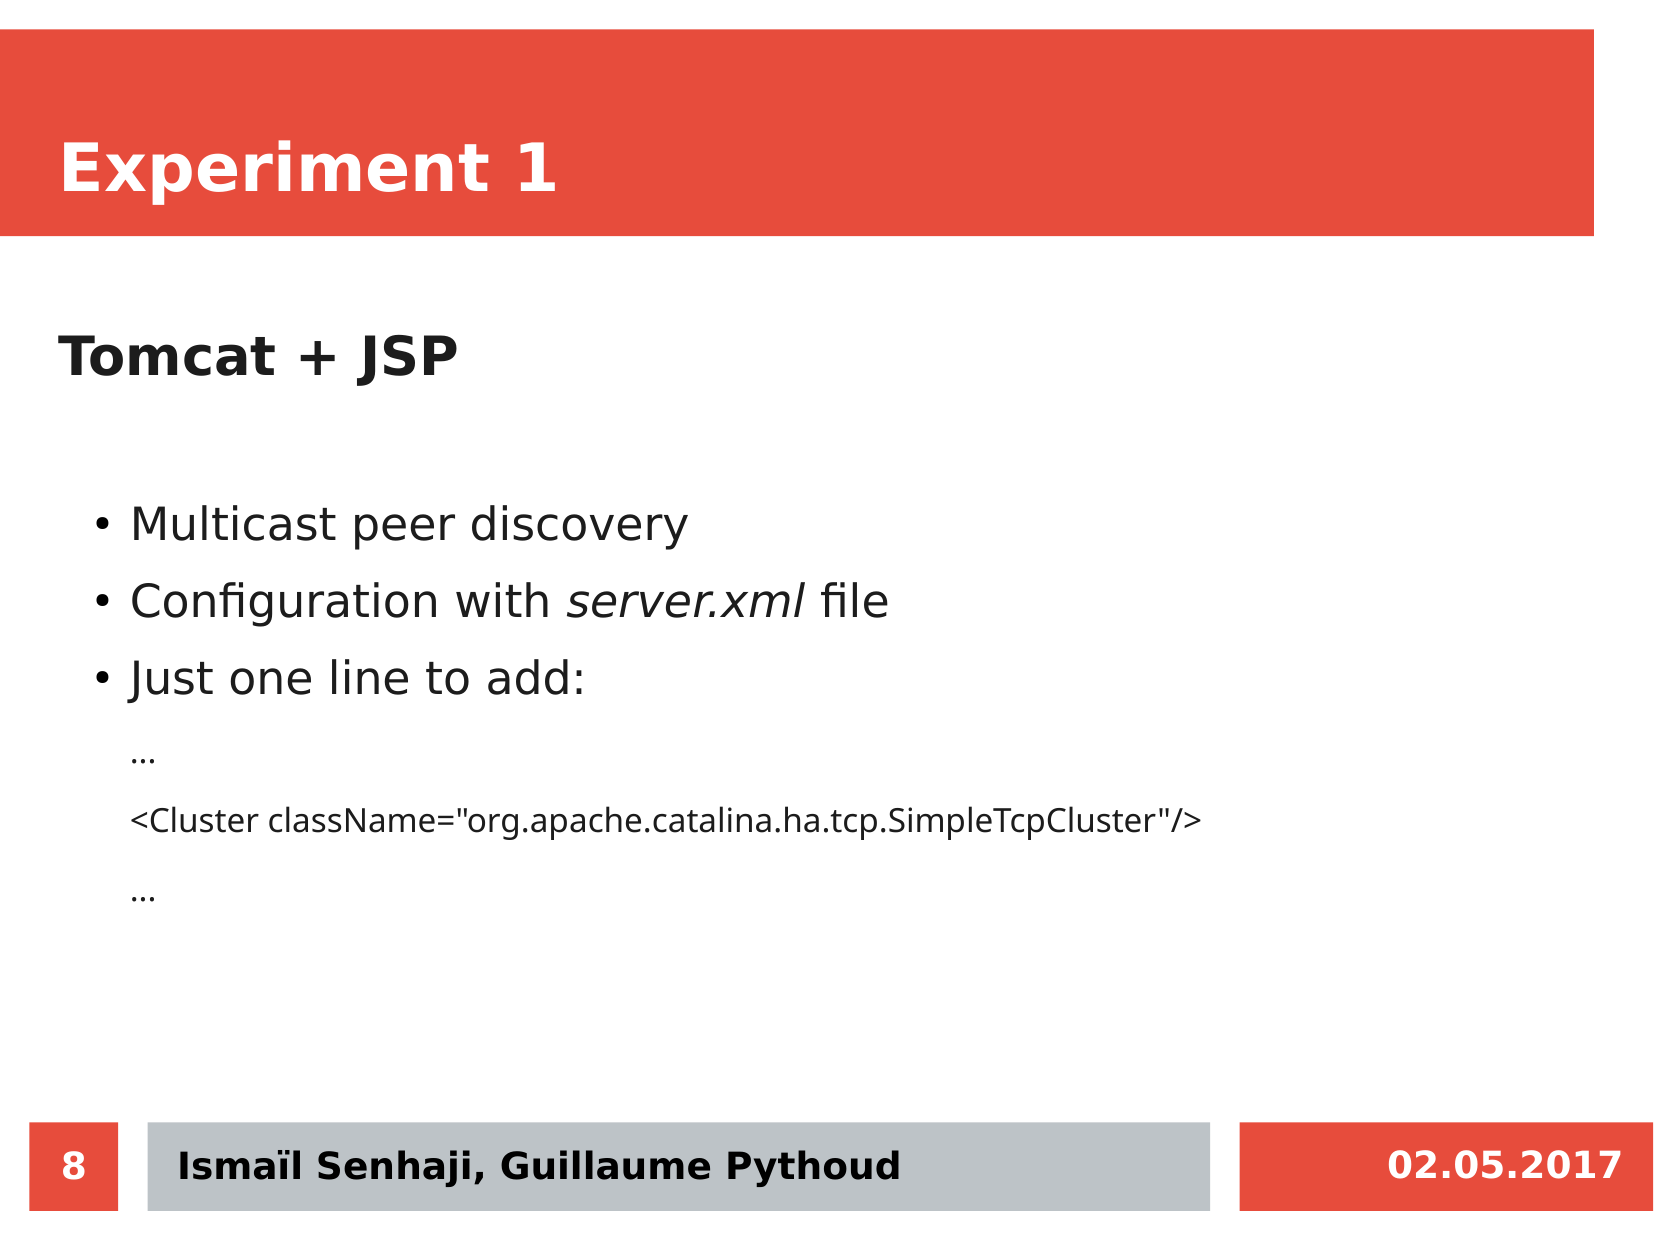

# Experiment 1
Tomcat + JSP
Multicast peer discovery
Configuration with server.xml file
Just one line to add:
...
<Cluster className="org.apache.catalina.ha.tcp.SimpleTcpCluster"/>
...
8
Ismaïl Senhaji, Guillaume Pythoud
02.05.2017